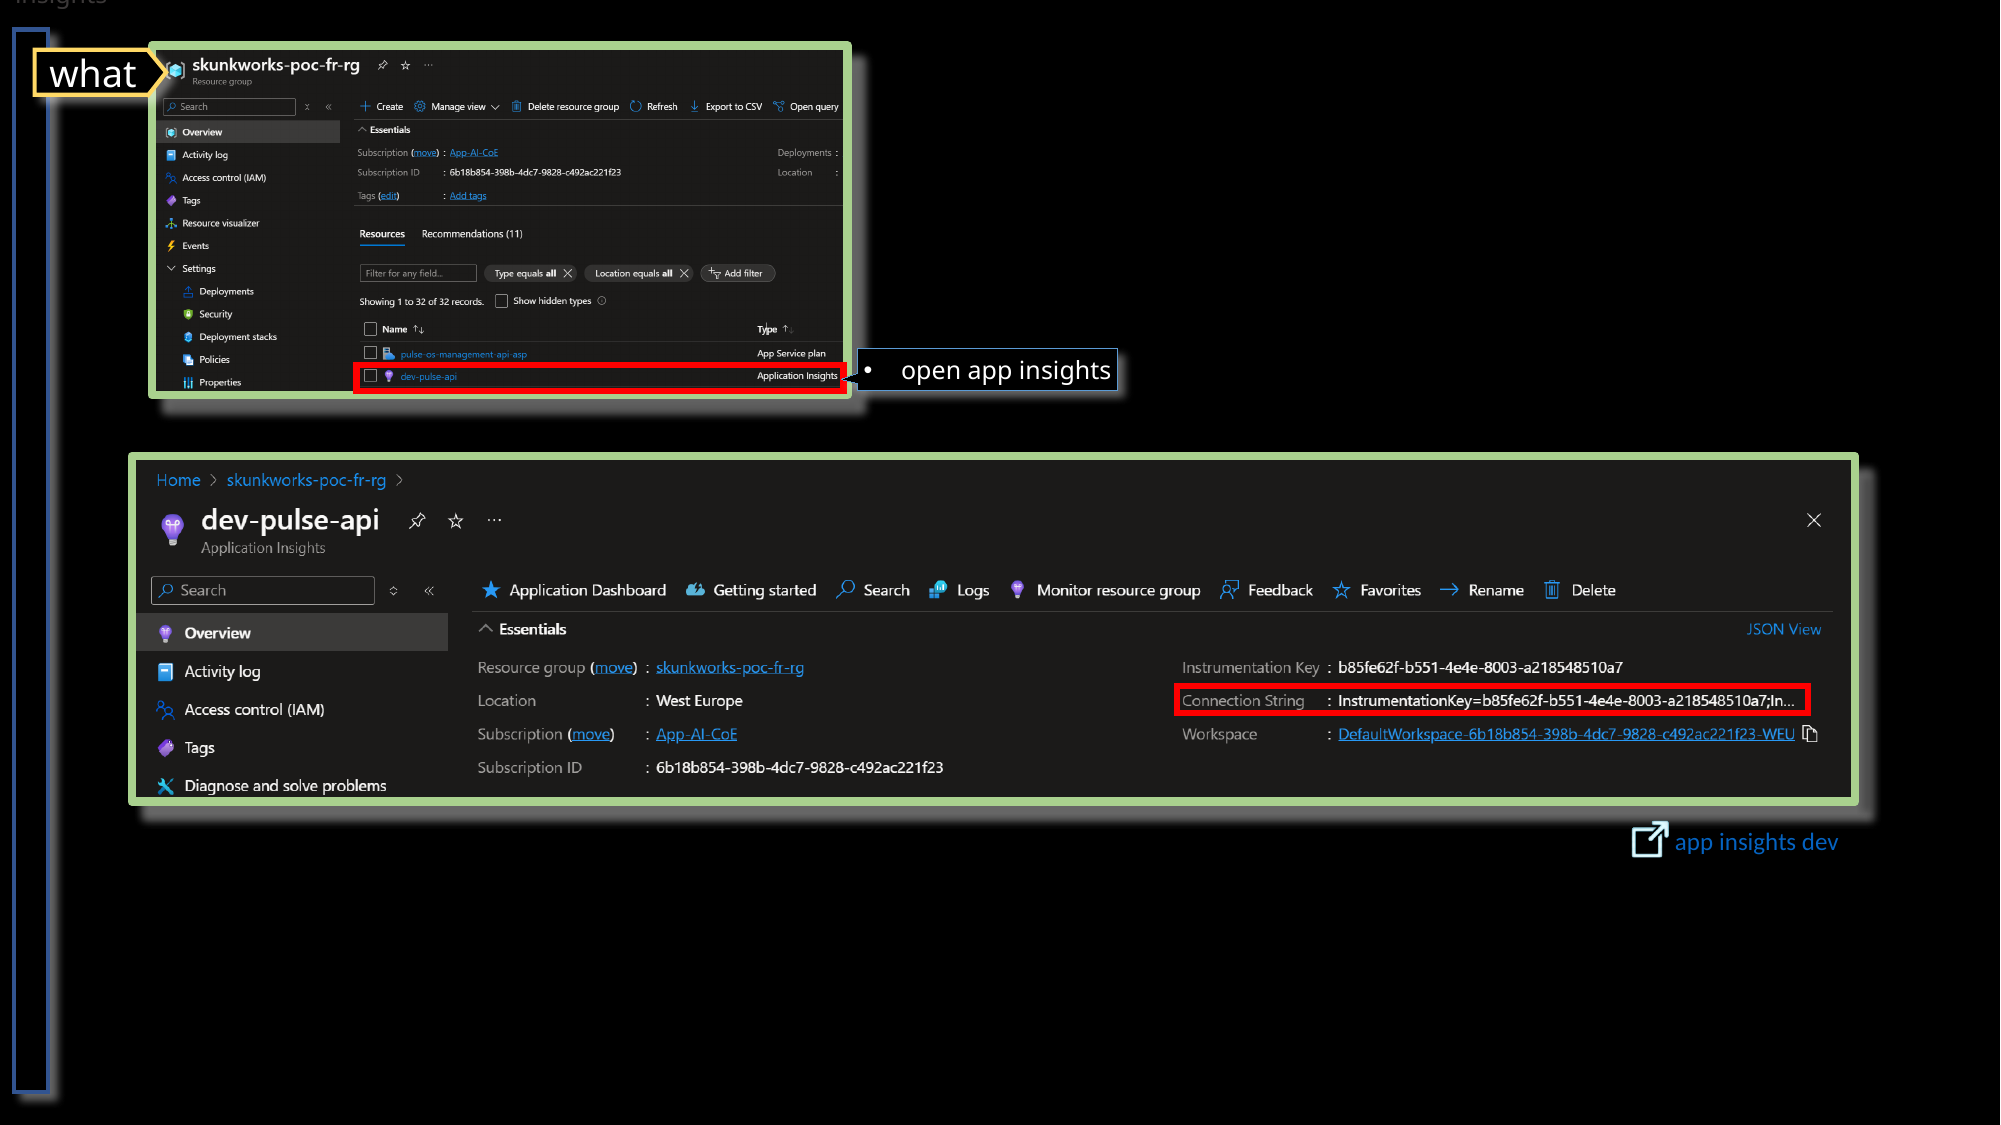

# 2.5 app insights
what
open app insights
app insights dev